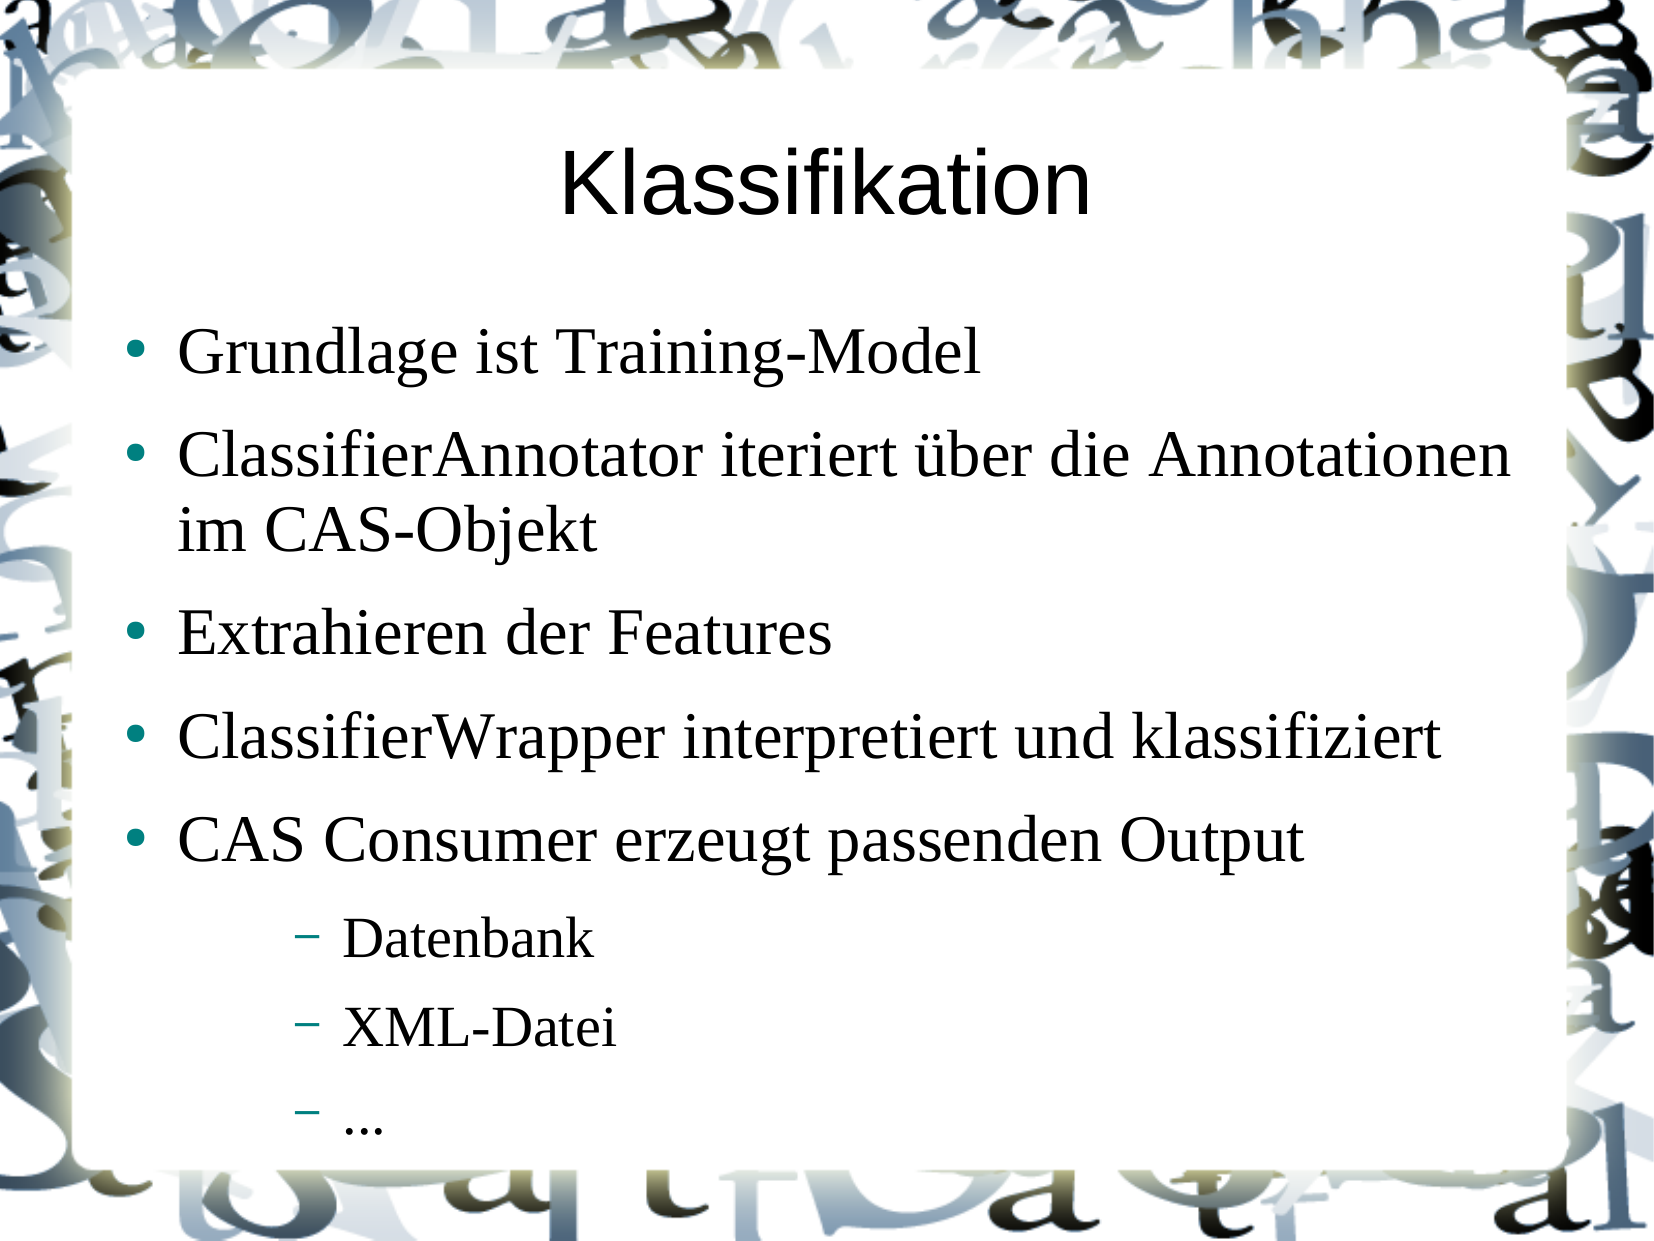

# Klassifikation
Grundlage ist Training-Model
ClassifierAnnotator iteriert über die Annotationen im CAS-Objekt
Extrahieren der Features
ClassifierWrapper interpretiert und klassifiziert
CAS Consumer erzeugt passenden Output
Datenbank
XML-Datei
...